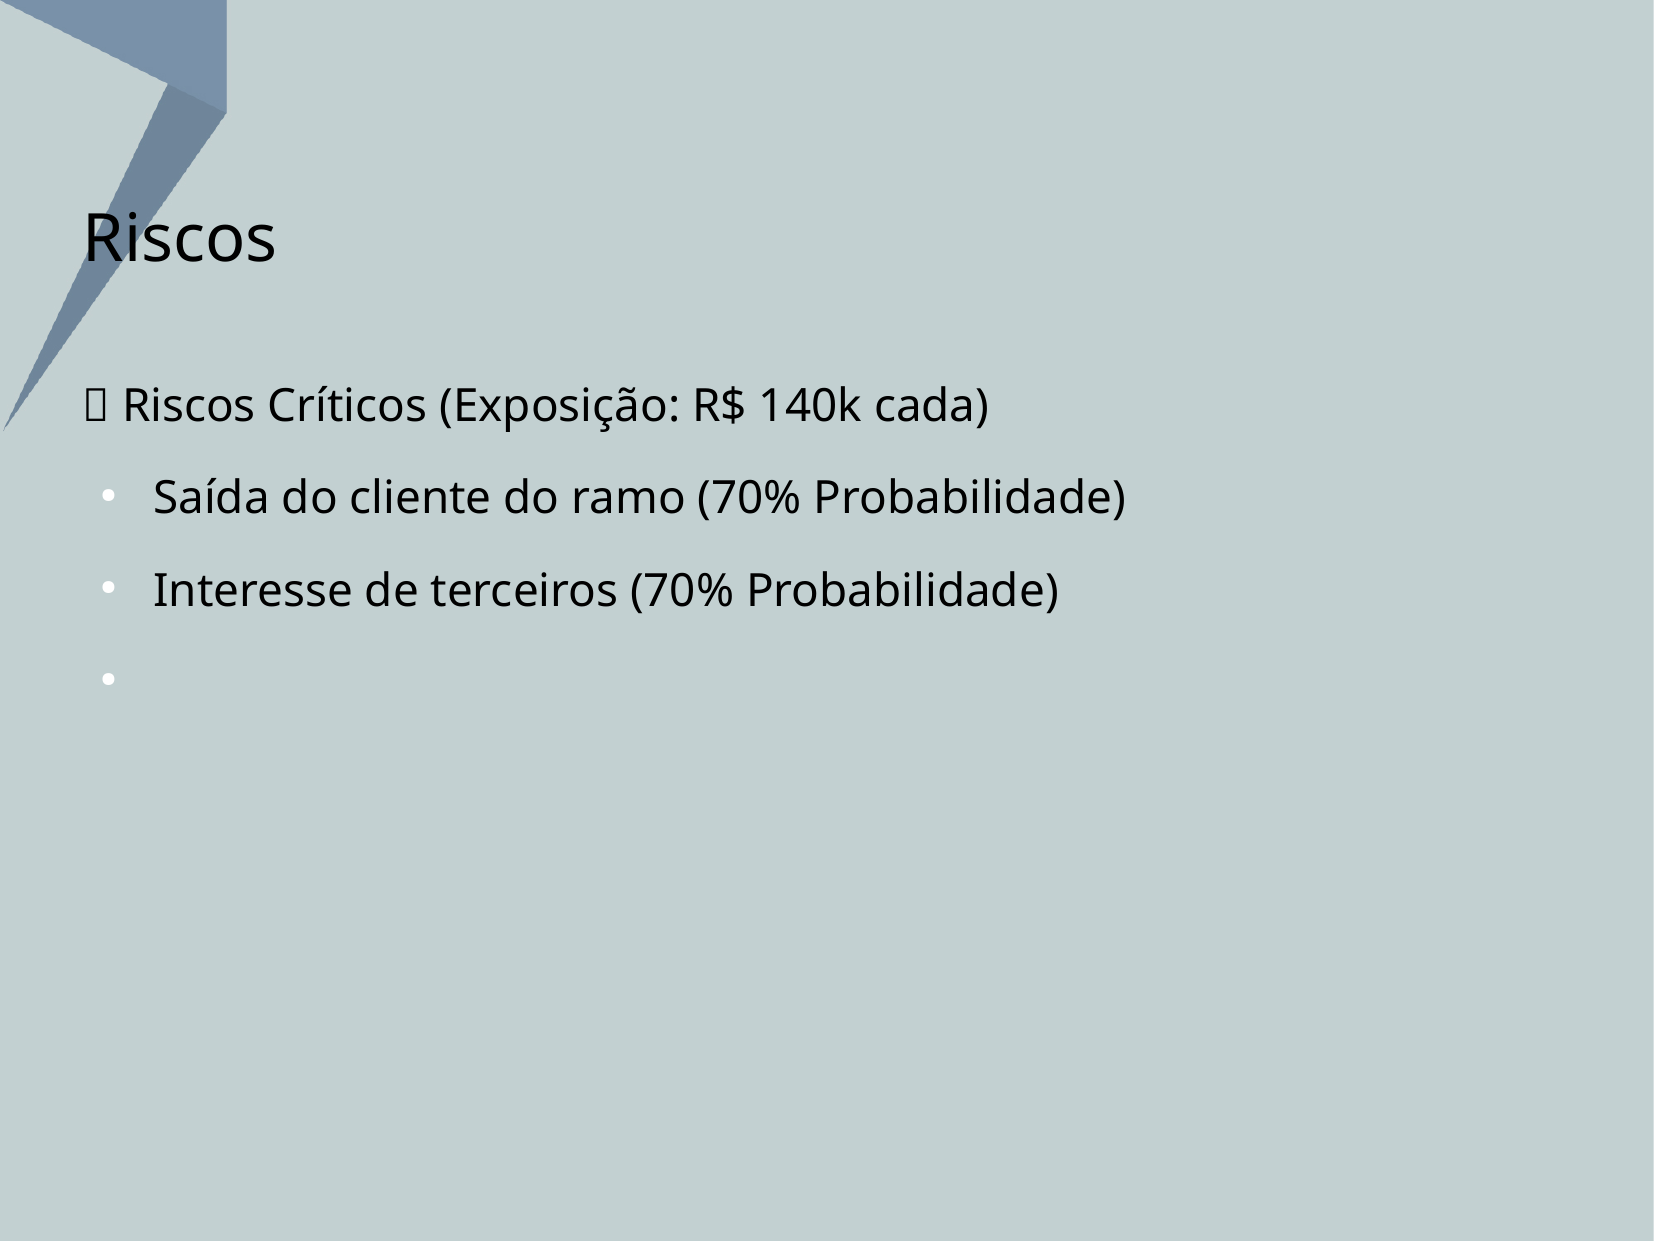

# Riscos
🔴 Riscos Críticos (Exposição: R$ 140k cada)
Saída do cliente do ramo (70% Probabilidade)
Interesse de terceiros (70% Probabilidade)